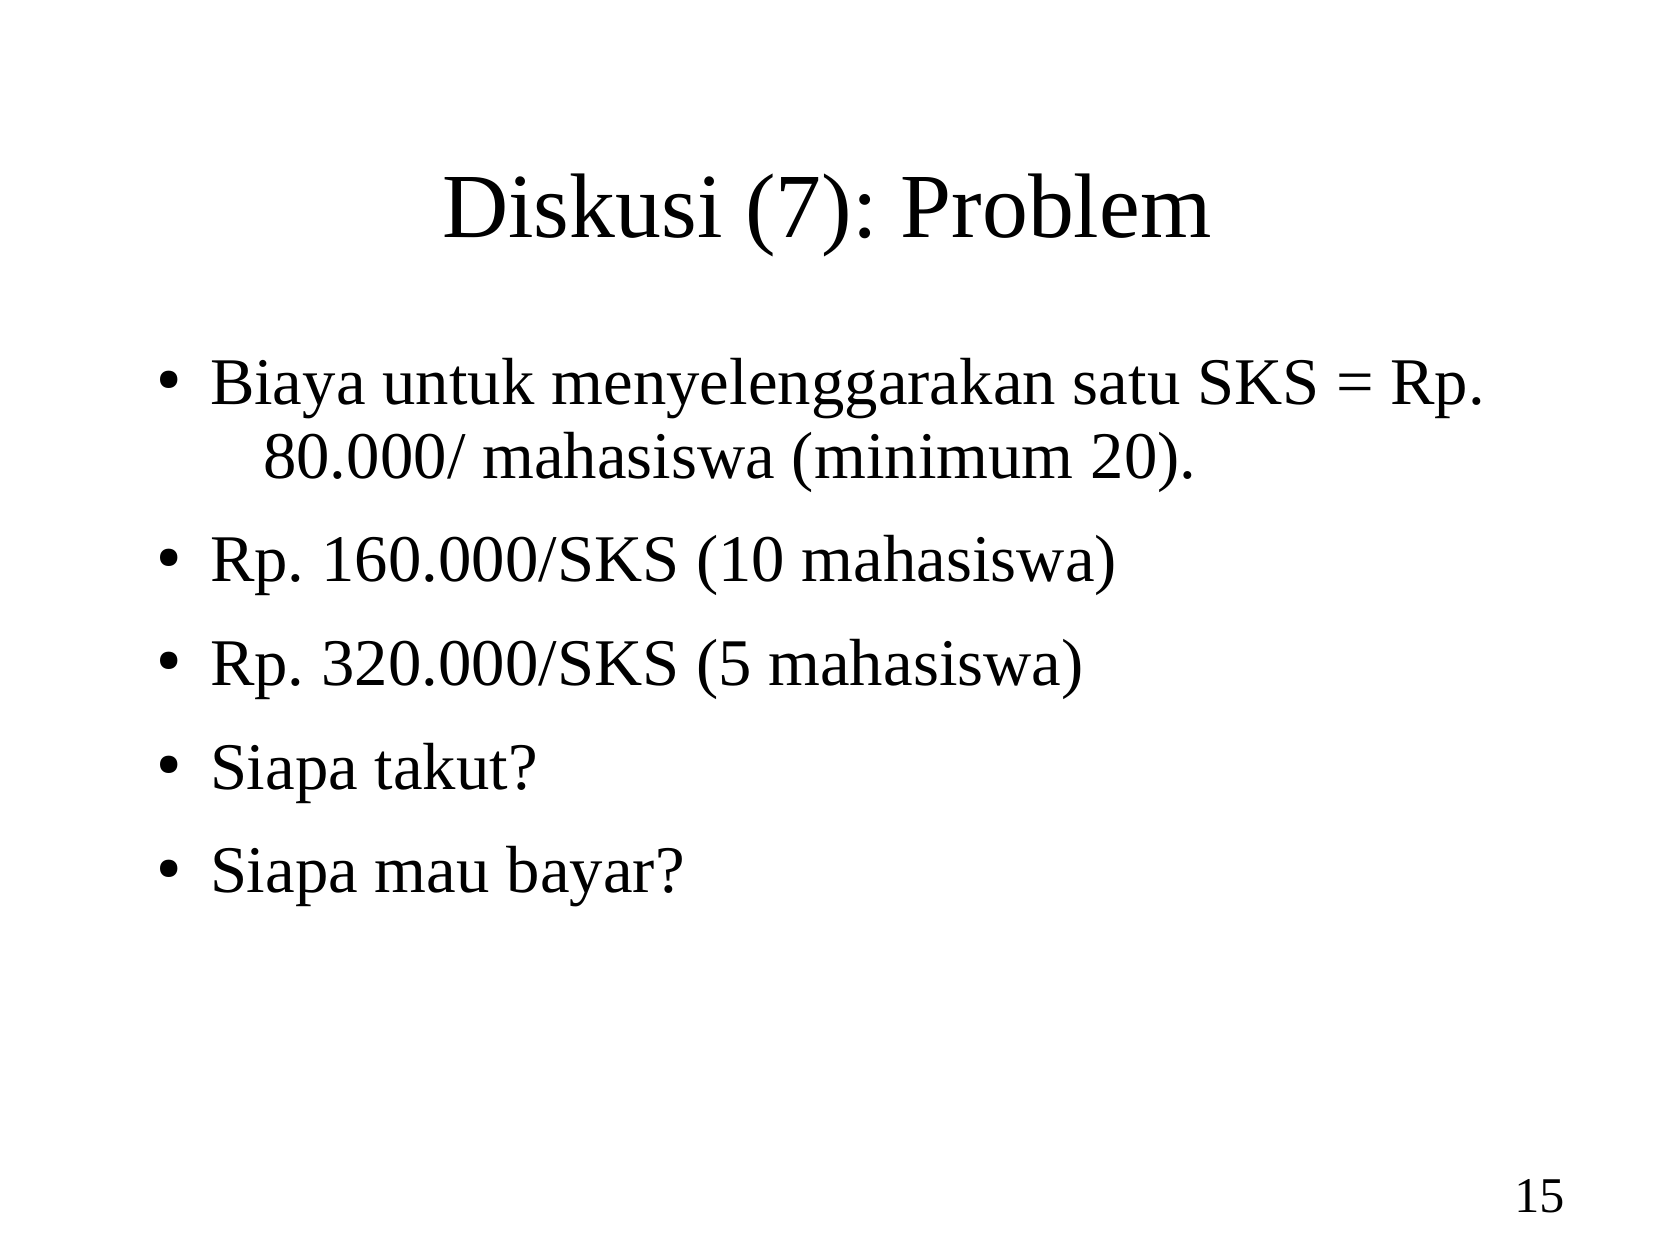

# Diskusi (7): Problem
Biaya untuk menyelenggarakan satu SKS = Rp. 80.000/ mahasiswa (minimum 20).
Rp. 160.000/SKS (10 mahasiswa)
Rp. 320.000/SKS (5 mahasiswa)
Siapa takut?
Siapa mau bayar?